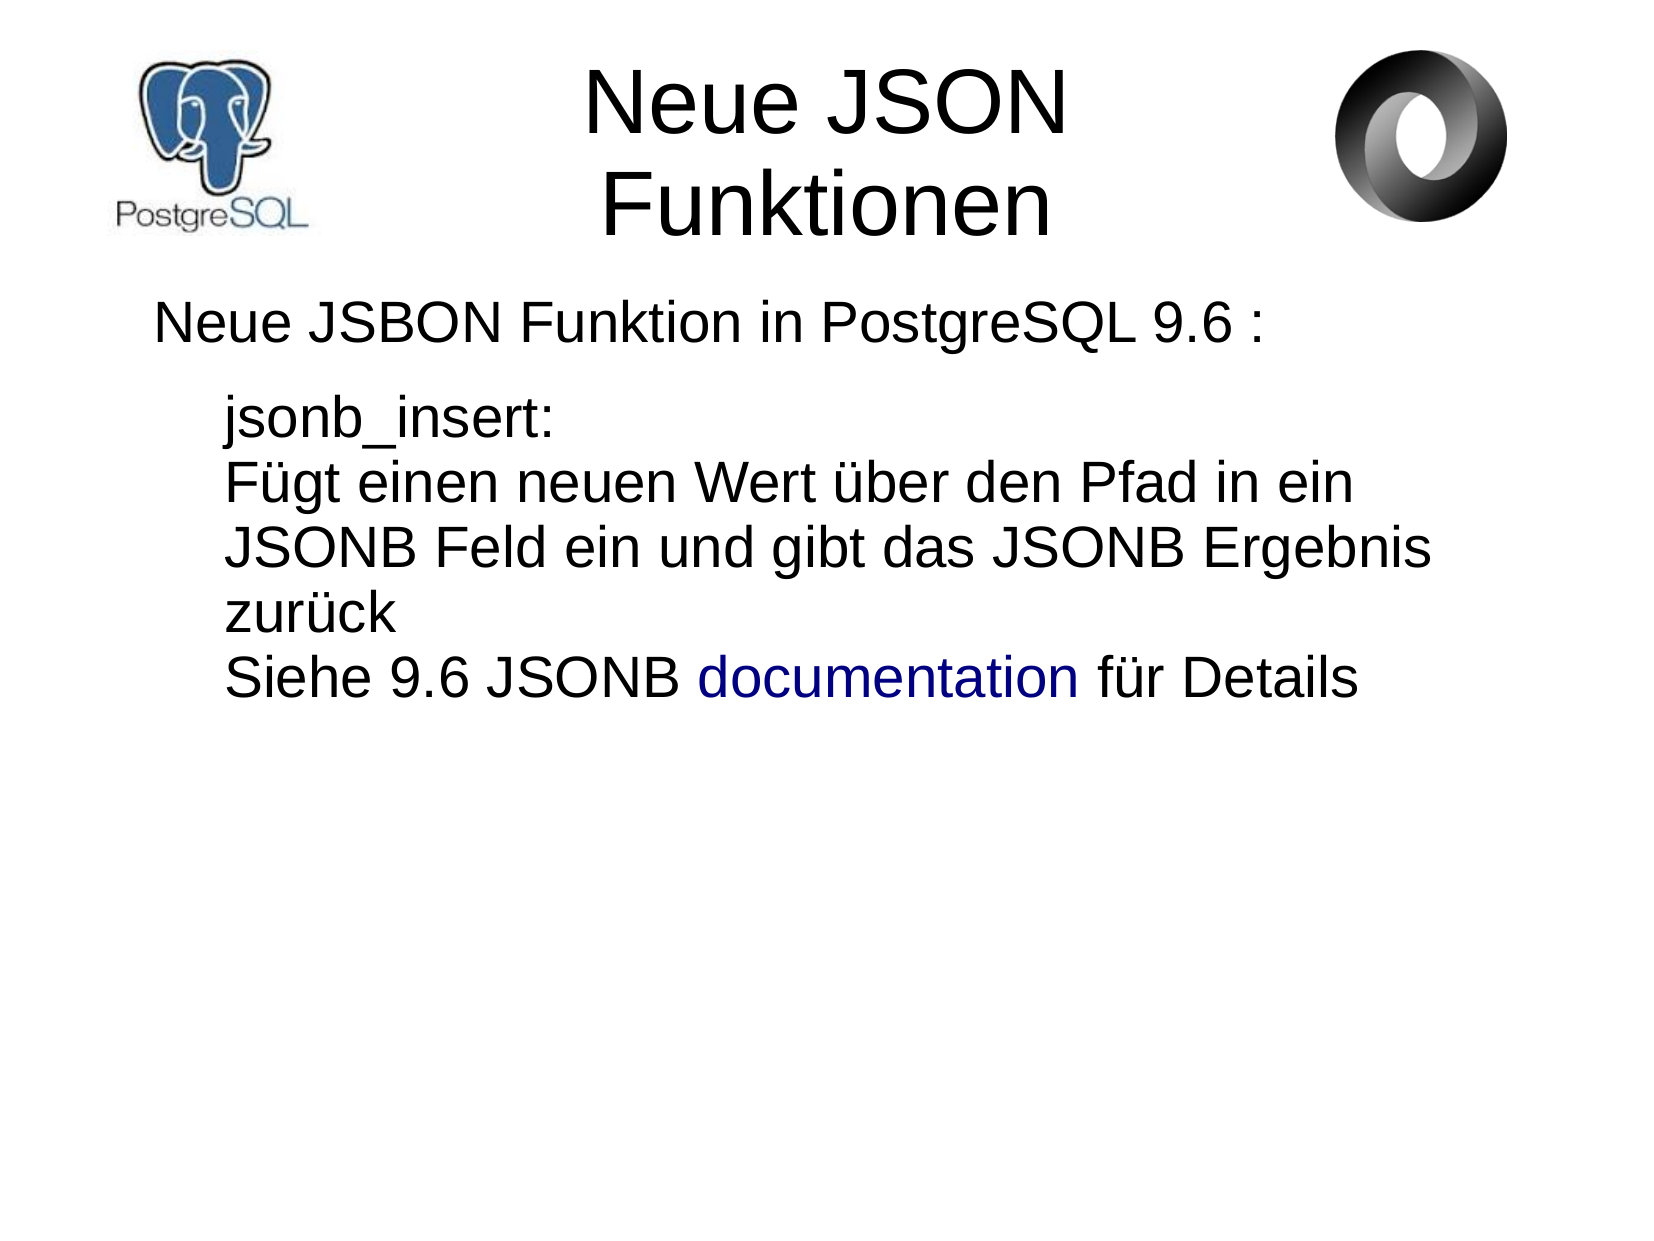

# Neue JSON Funktionen
Neue JSBON Funktion in PostgreSQL 9.6 :
jsonb_insert:
Fügt einen neuen Wert über den Pfad in ein JSONB Feld ein und gibt das JSONB Ergebnis zurück
Siehe 9.6 JSONB documentation für Details